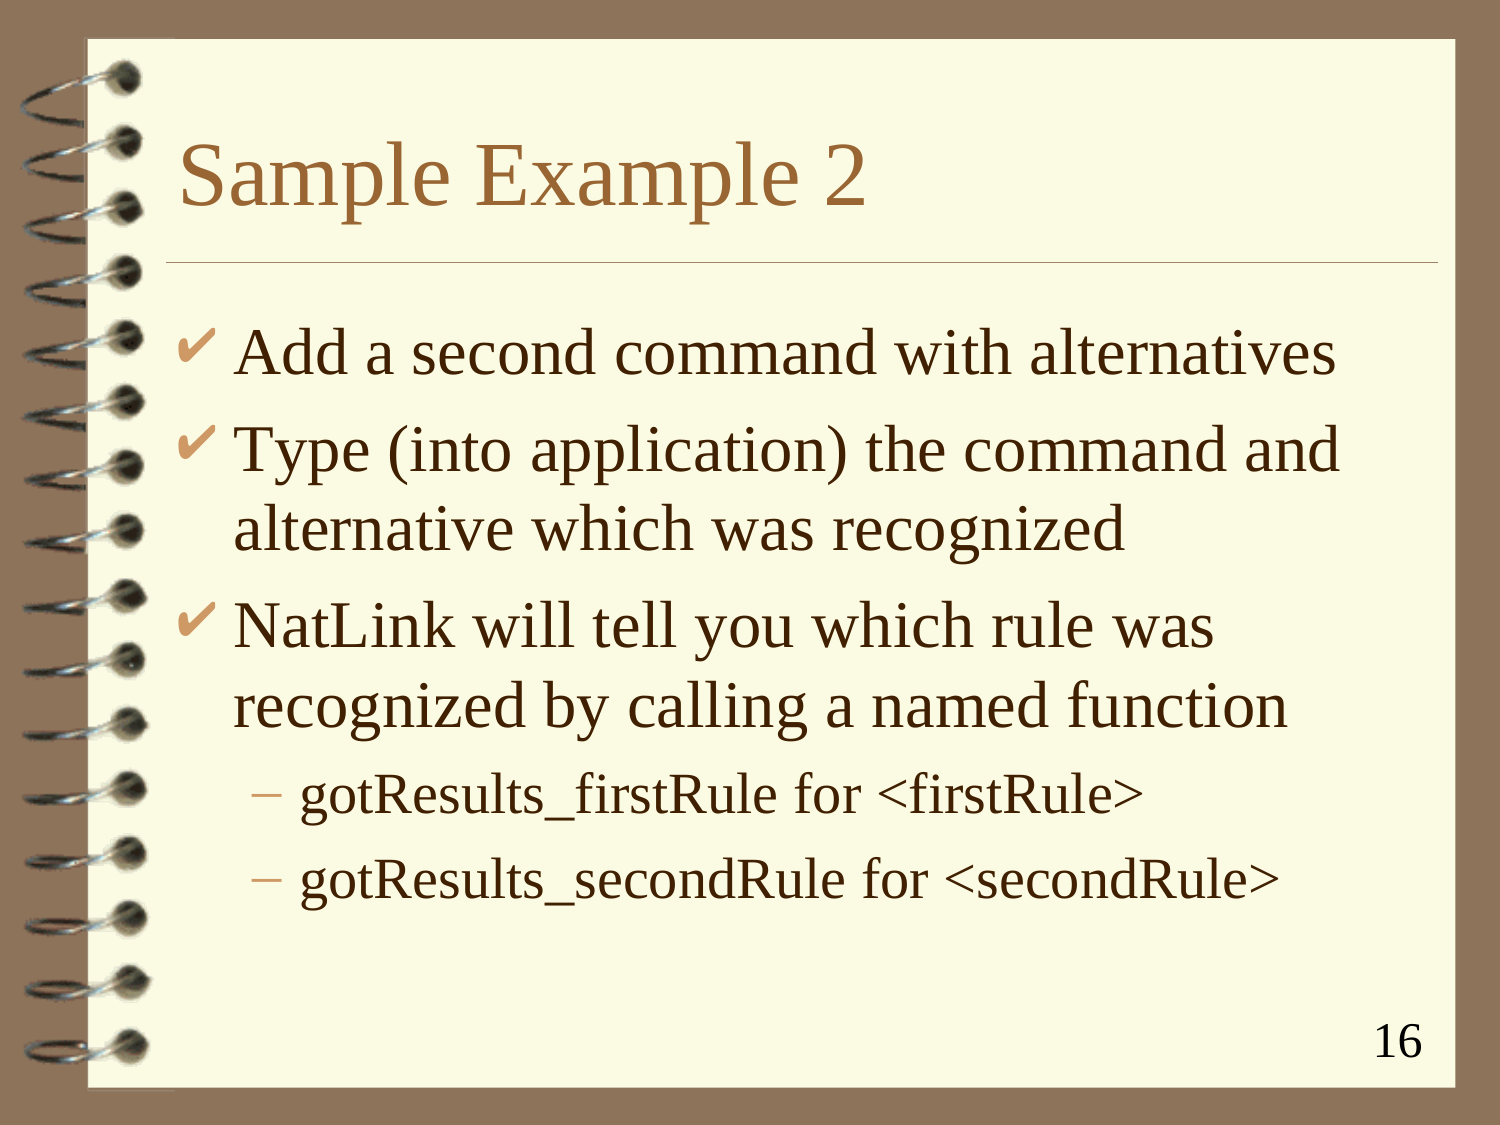

# Sample Example 2
Add a second command with alternatives
Type (into application) the command and alternative which was recognized
NatLink will tell you which rule was recognized by calling a named function
gotResults_firstRule for <firstRule>
gotResults_secondRule for <secondRule>
16